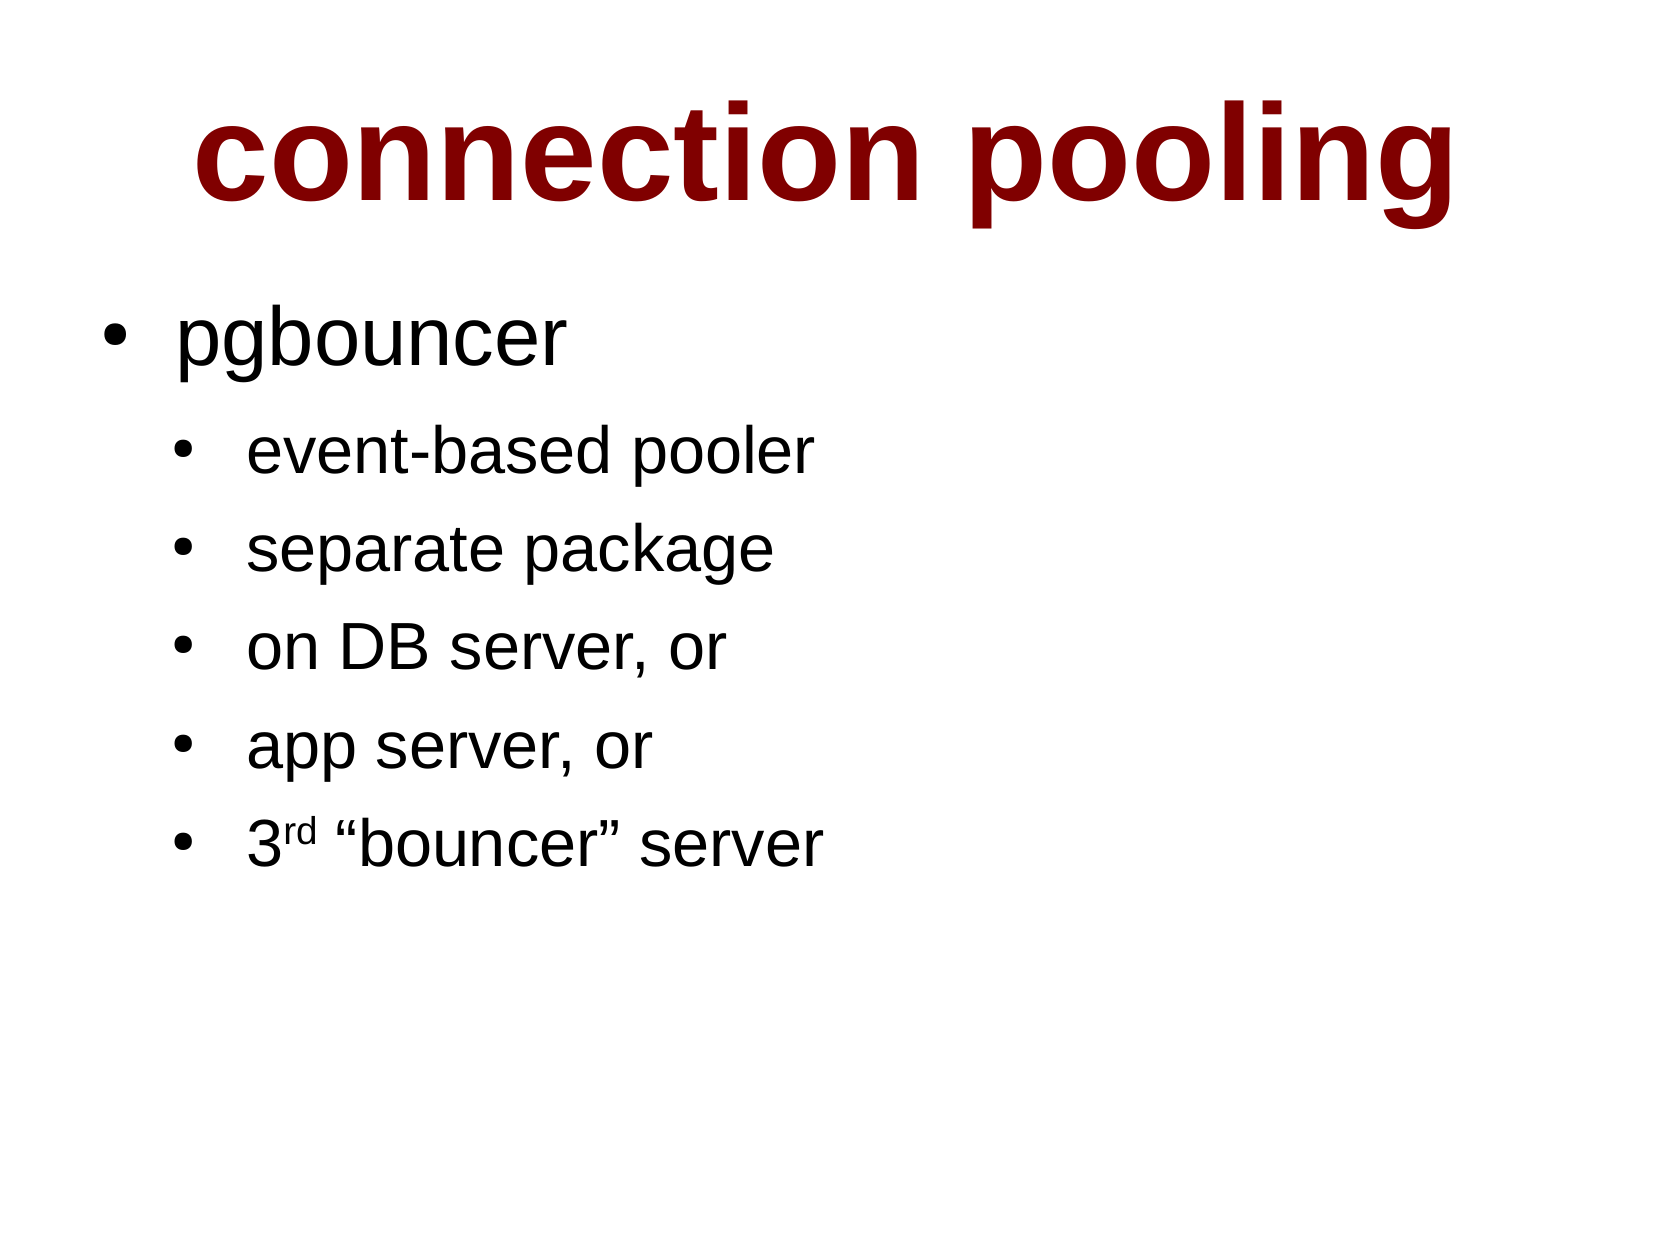

# connection pooling
pgbouncer
event-based pooler
separate package
on DB server, or
app server, or
3rd “bouncer” server